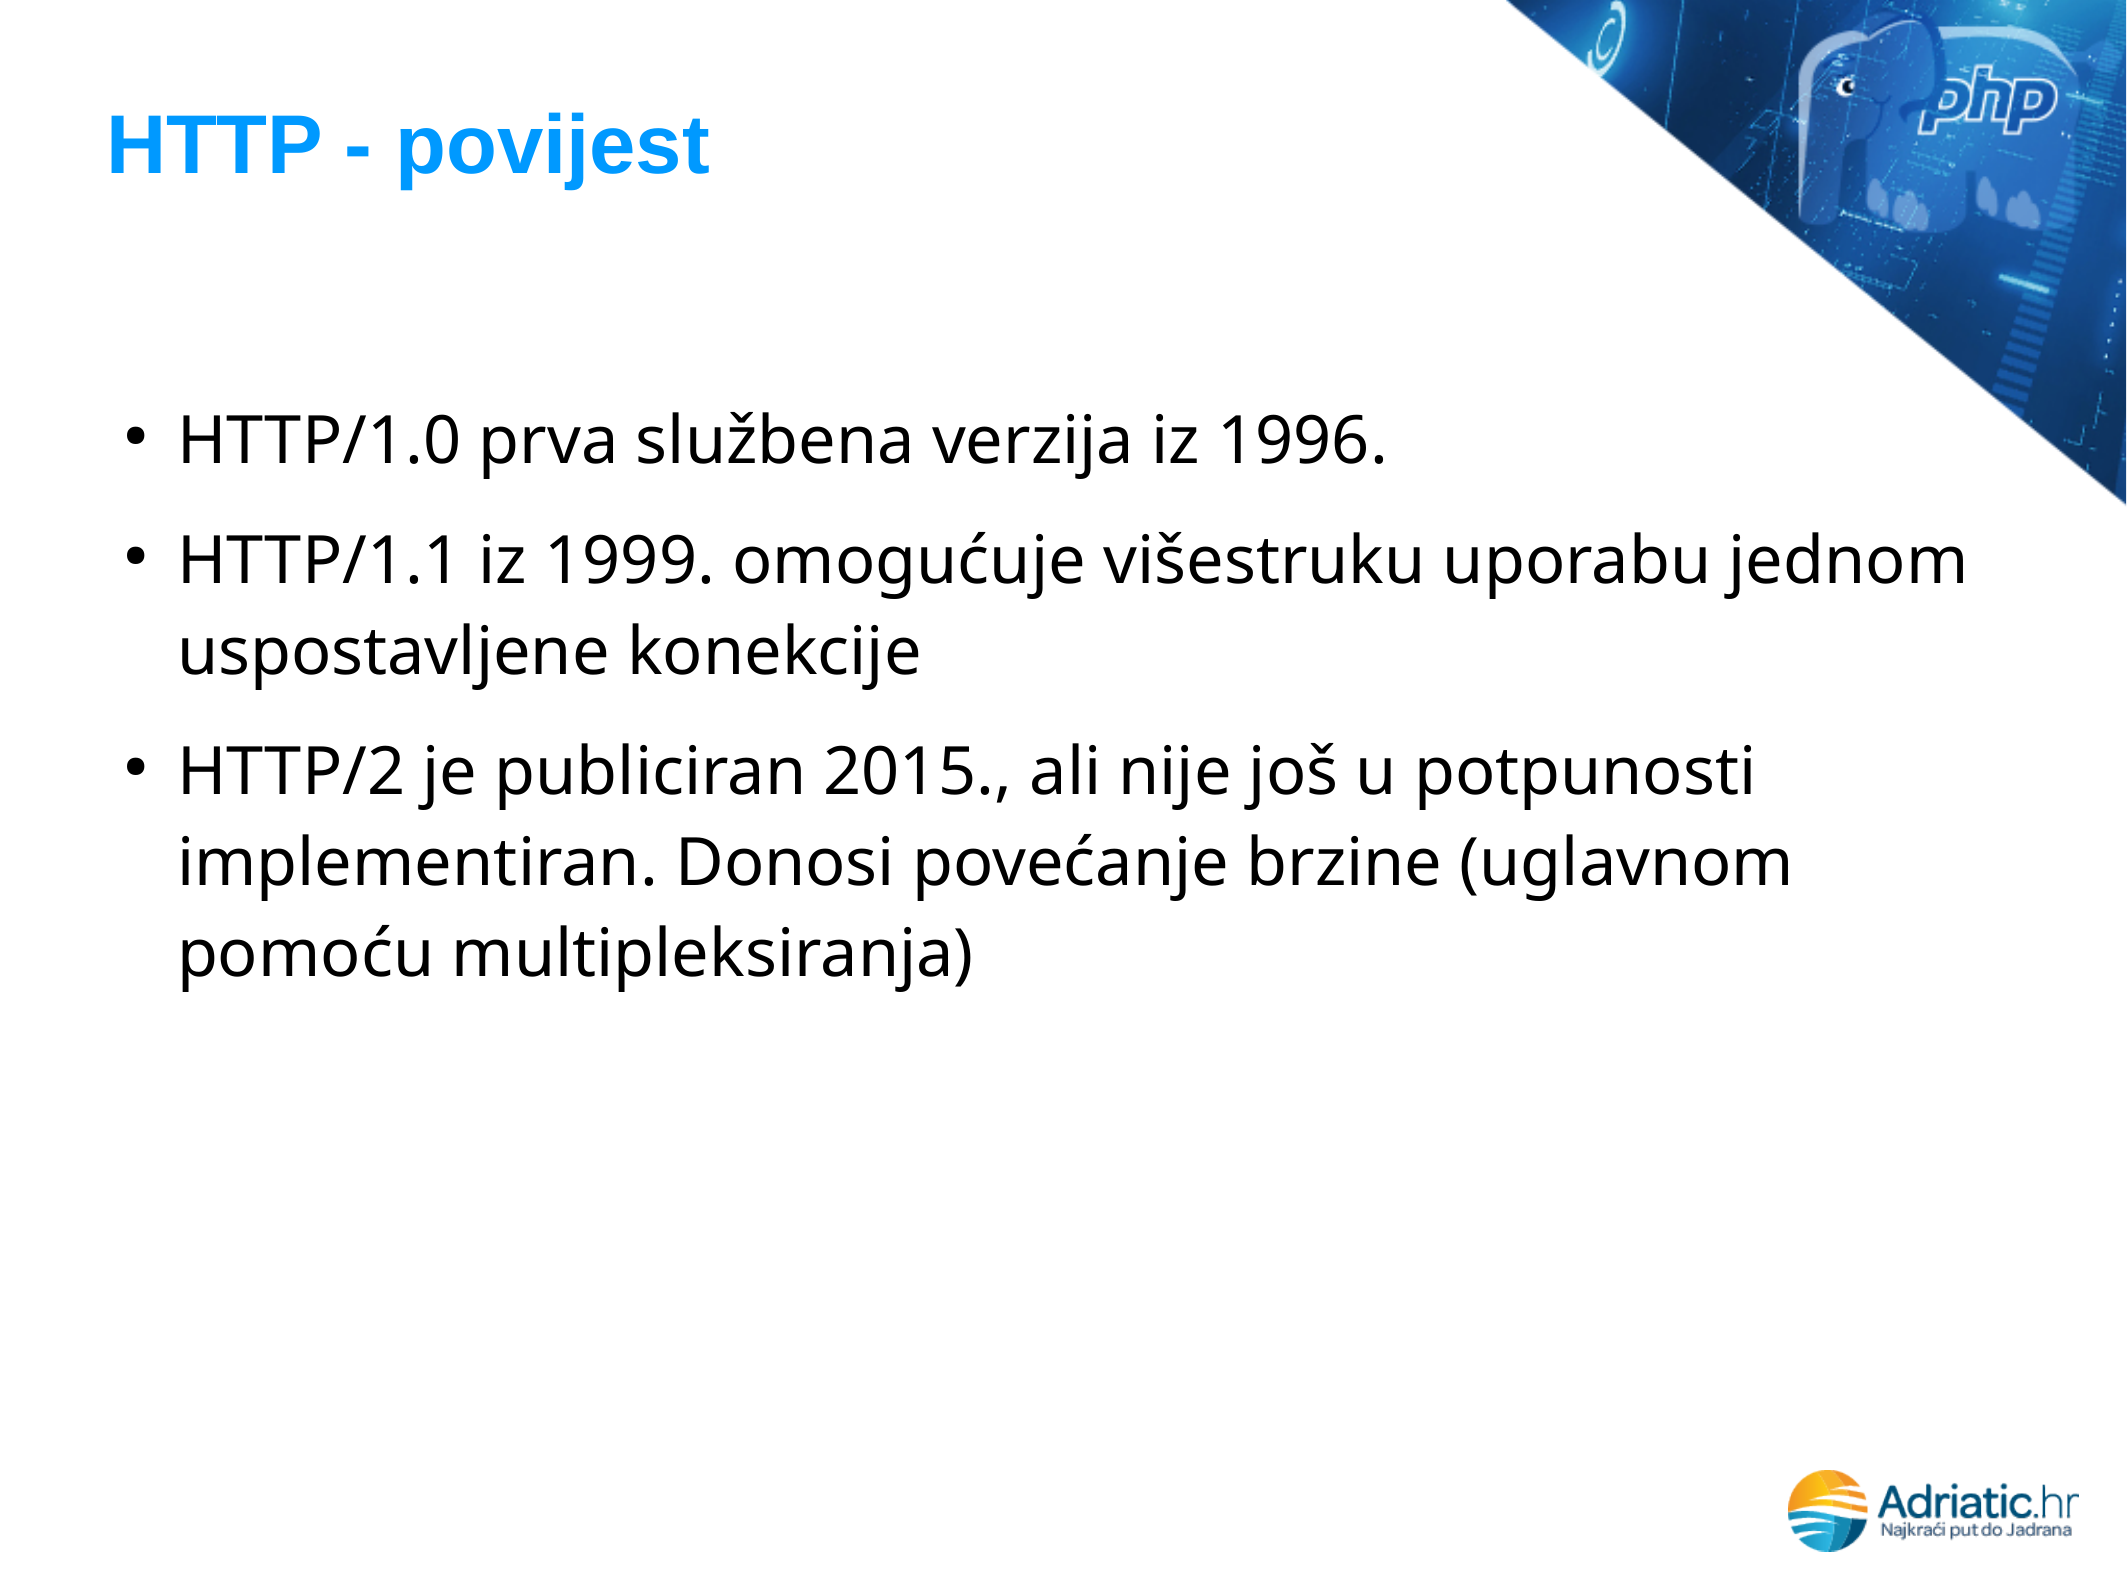

# HTTP - povijest
HTTP/1.0 prva službena verzija iz 1996.
HTTP/1.1 iz 1999. omogućuje višestruku uporabu jednom uspostavljene konekcije
HTTP/2 je publiciran 2015., ali nije još u potpunosti implementiran. Donosi povećanje brzine (uglavnom pomoću multipleksiranja)